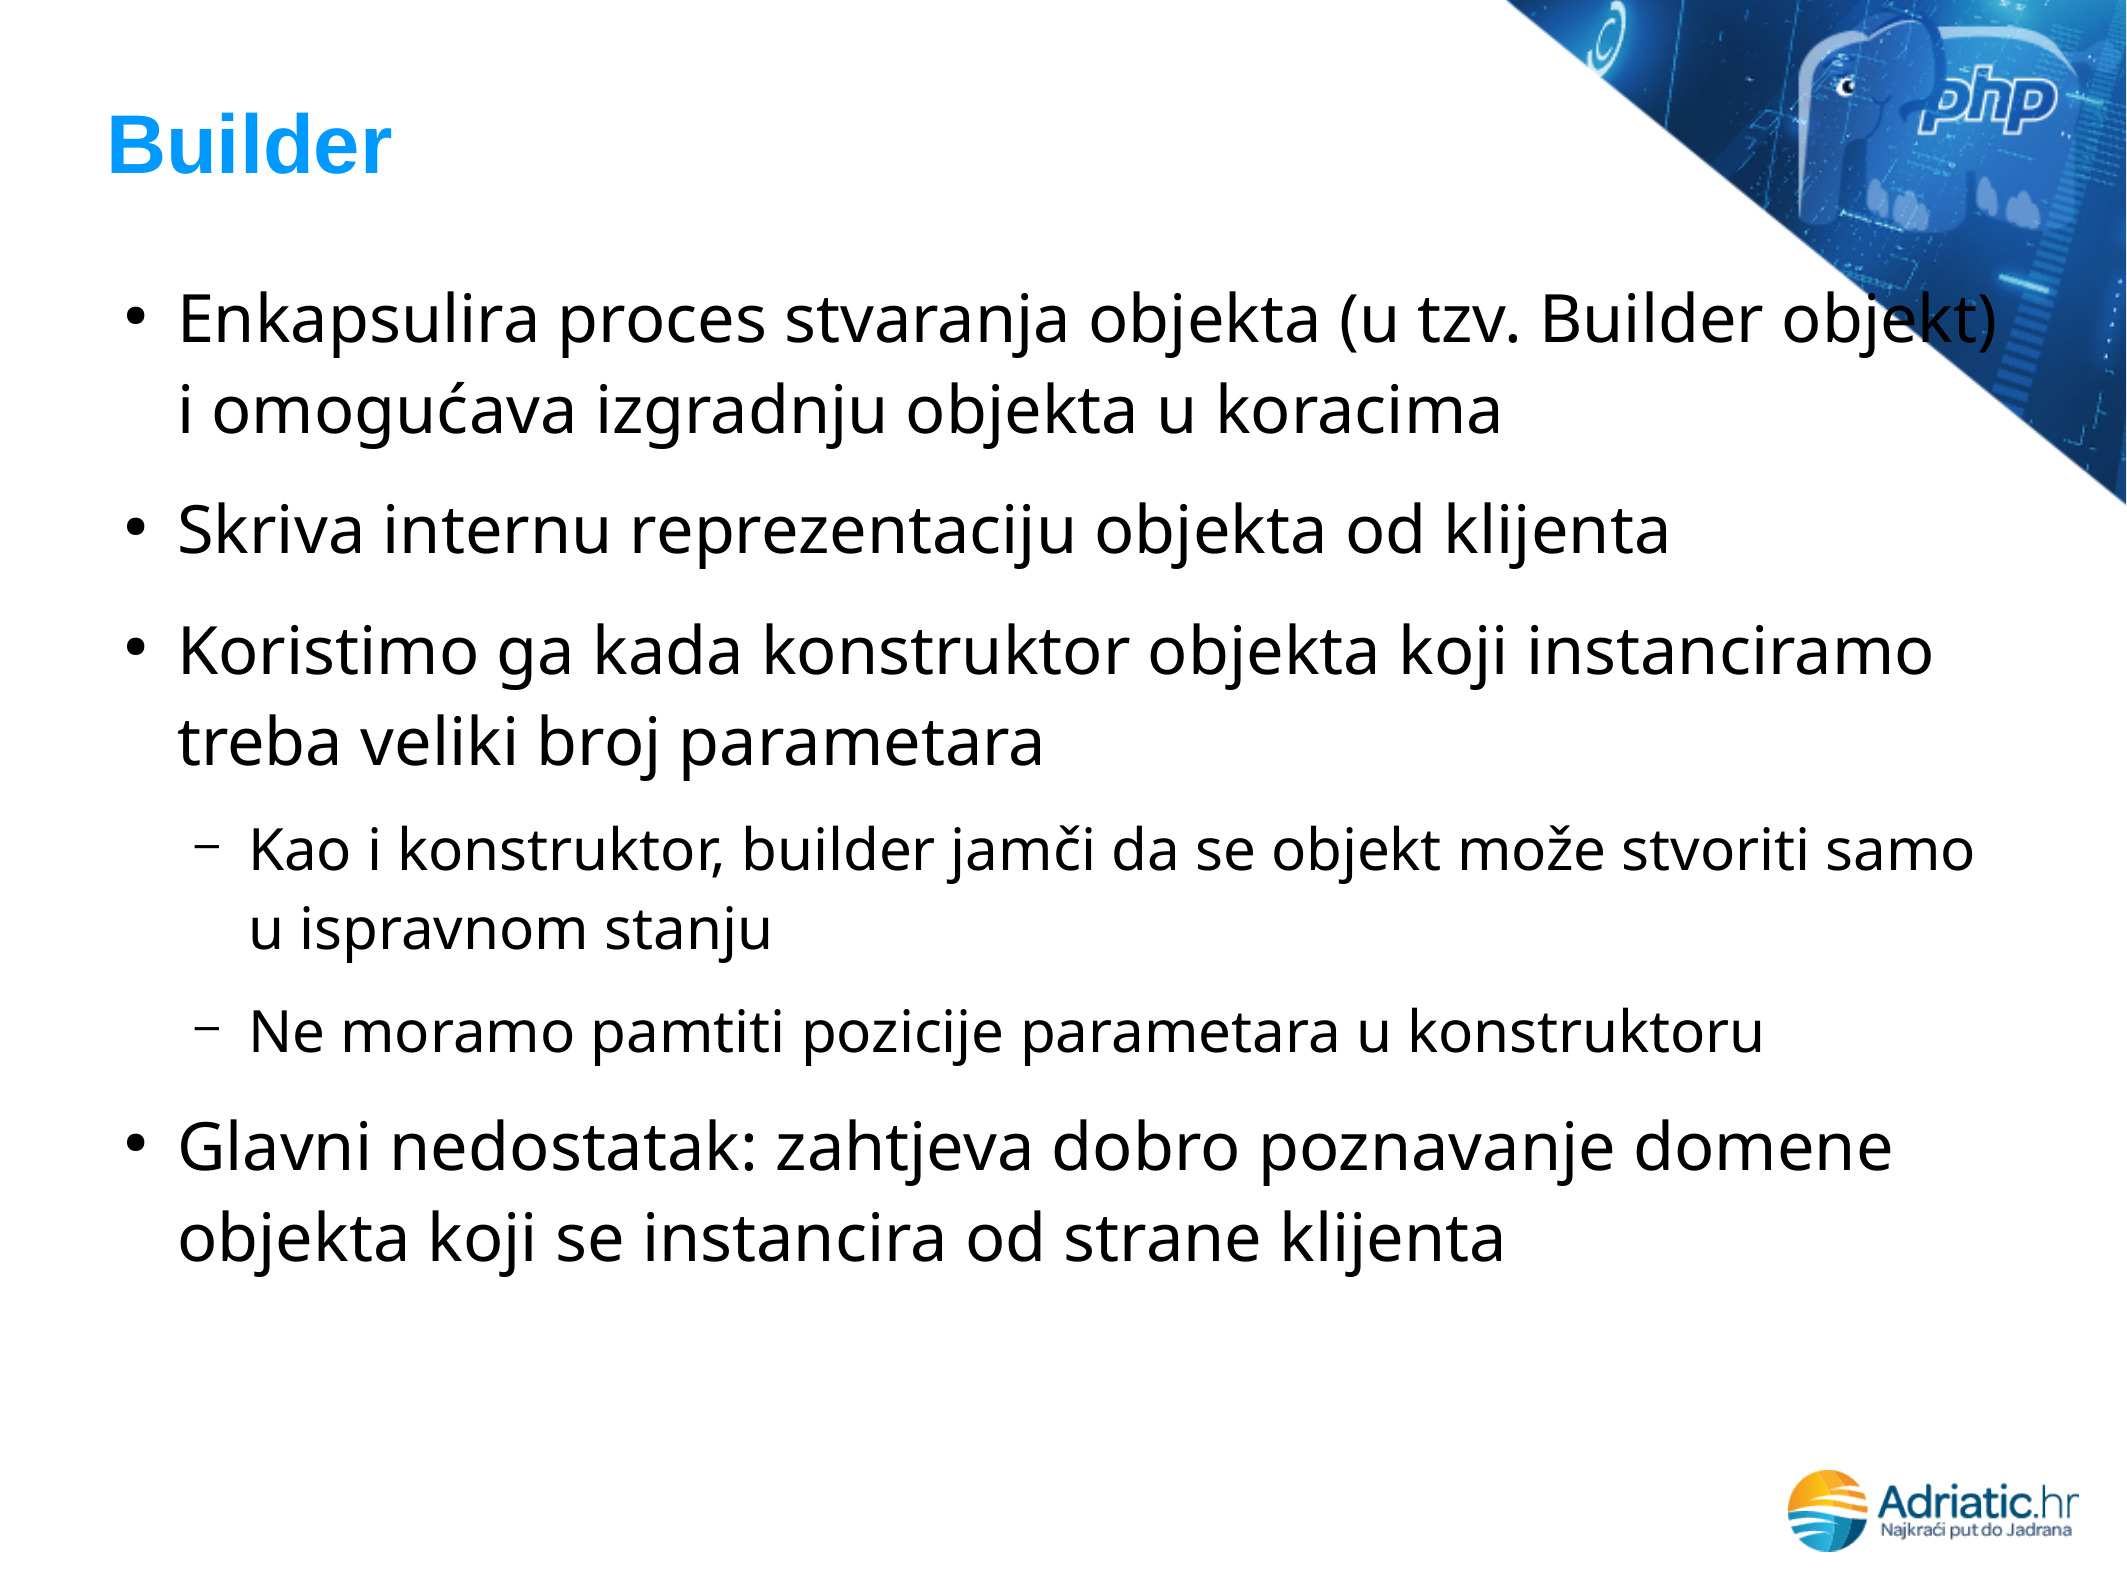

# Builder
Enkapsulira proces stvaranja objekta (u tzv. Builder objekt) i omogućava izgradnju objekta u koracima
Skriva internu reprezentaciju objekta od klijenta
Koristimo ga kada konstruktor objekta koji instanciramo treba veliki broj parametara
Kao i konstruktor, builder jamči da se objekt može stvoriti samo u ispravnom stanju
Ne moramo pamtiti pozicije parametara u konstruktoru
Glavni nedostatak: zahtjeva dobro poznavanje domene objekta koji se instancira od strane klijenta